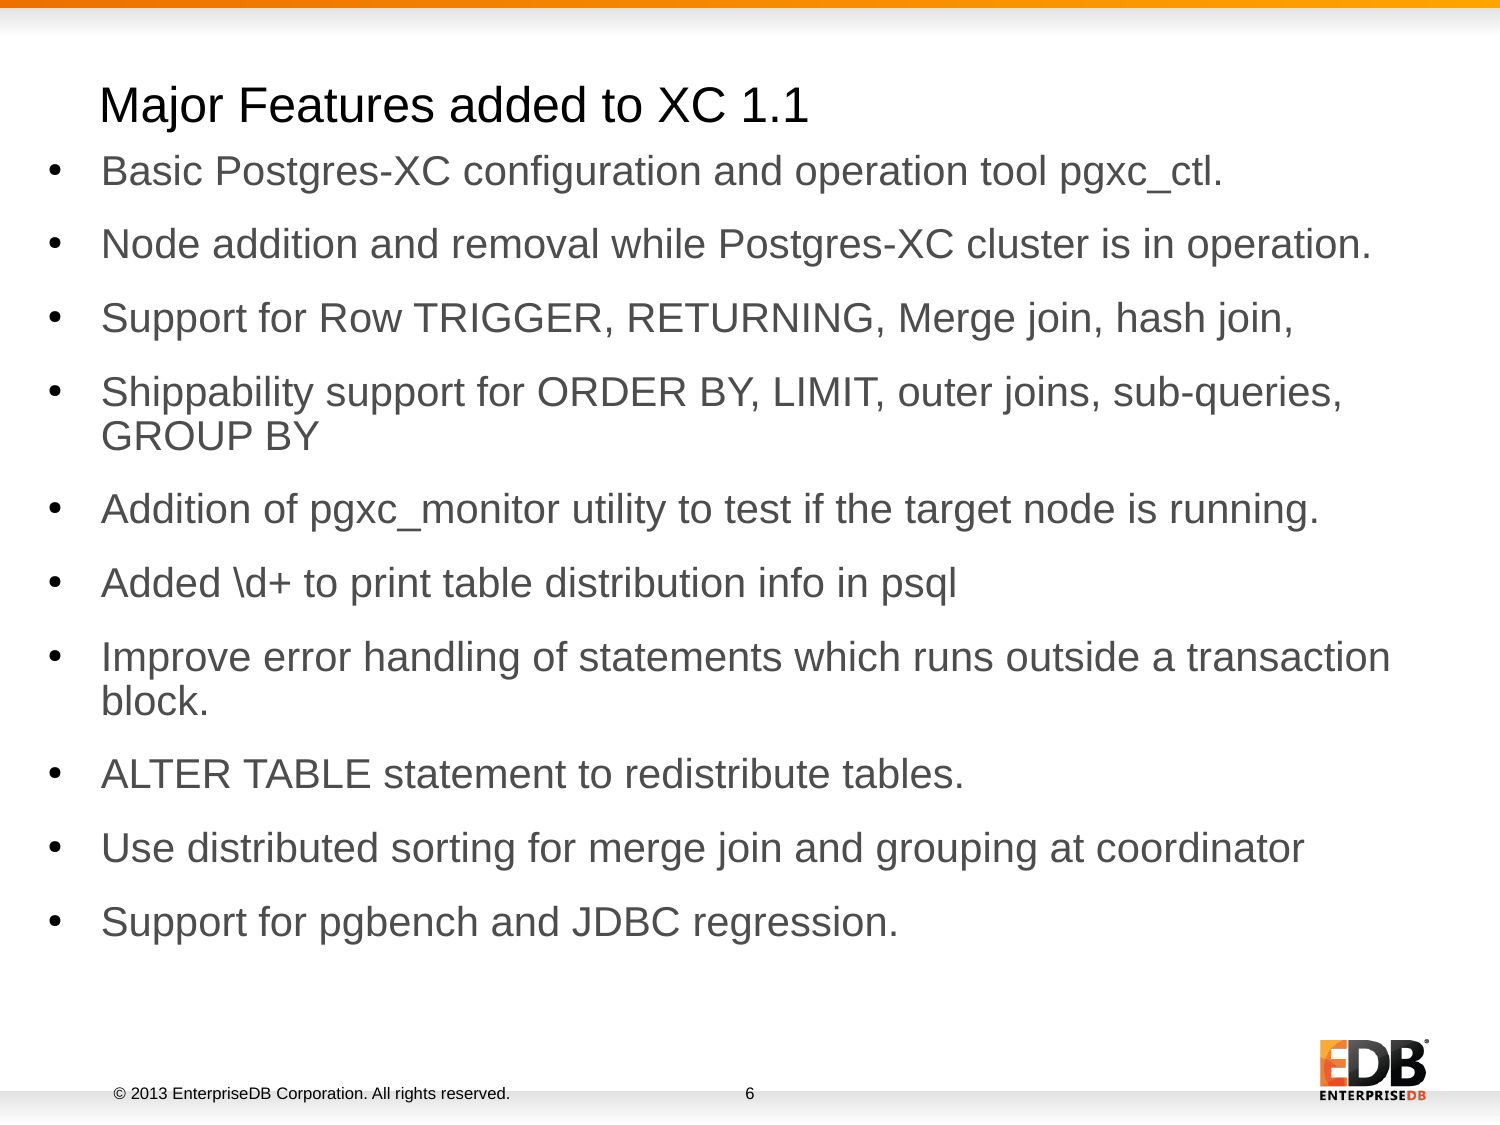

# Major Features added to XC 1.1
Basic Postgres-XC configuration and operation tool pgxc_ctl.
Node addition and removal while Postgres-XC cluster is in operation.
Support for Row TRIGGER, RETURNING, Merge join, hash join,
Shippability support for ORDER BY, LIMIT, outer joins, sub-queries, GROUP BY
Addition of pgxc_monitor utility to test if the target node is running.
Added \d+ to print table distribution info in psql
Improve error handling of statements which runs outside a transaction block.
ALTER TABLE statement to redistribute tables.
Use distributed sorting for merge join and grouping at coordinator
Support for pgbench and JDBC regression.